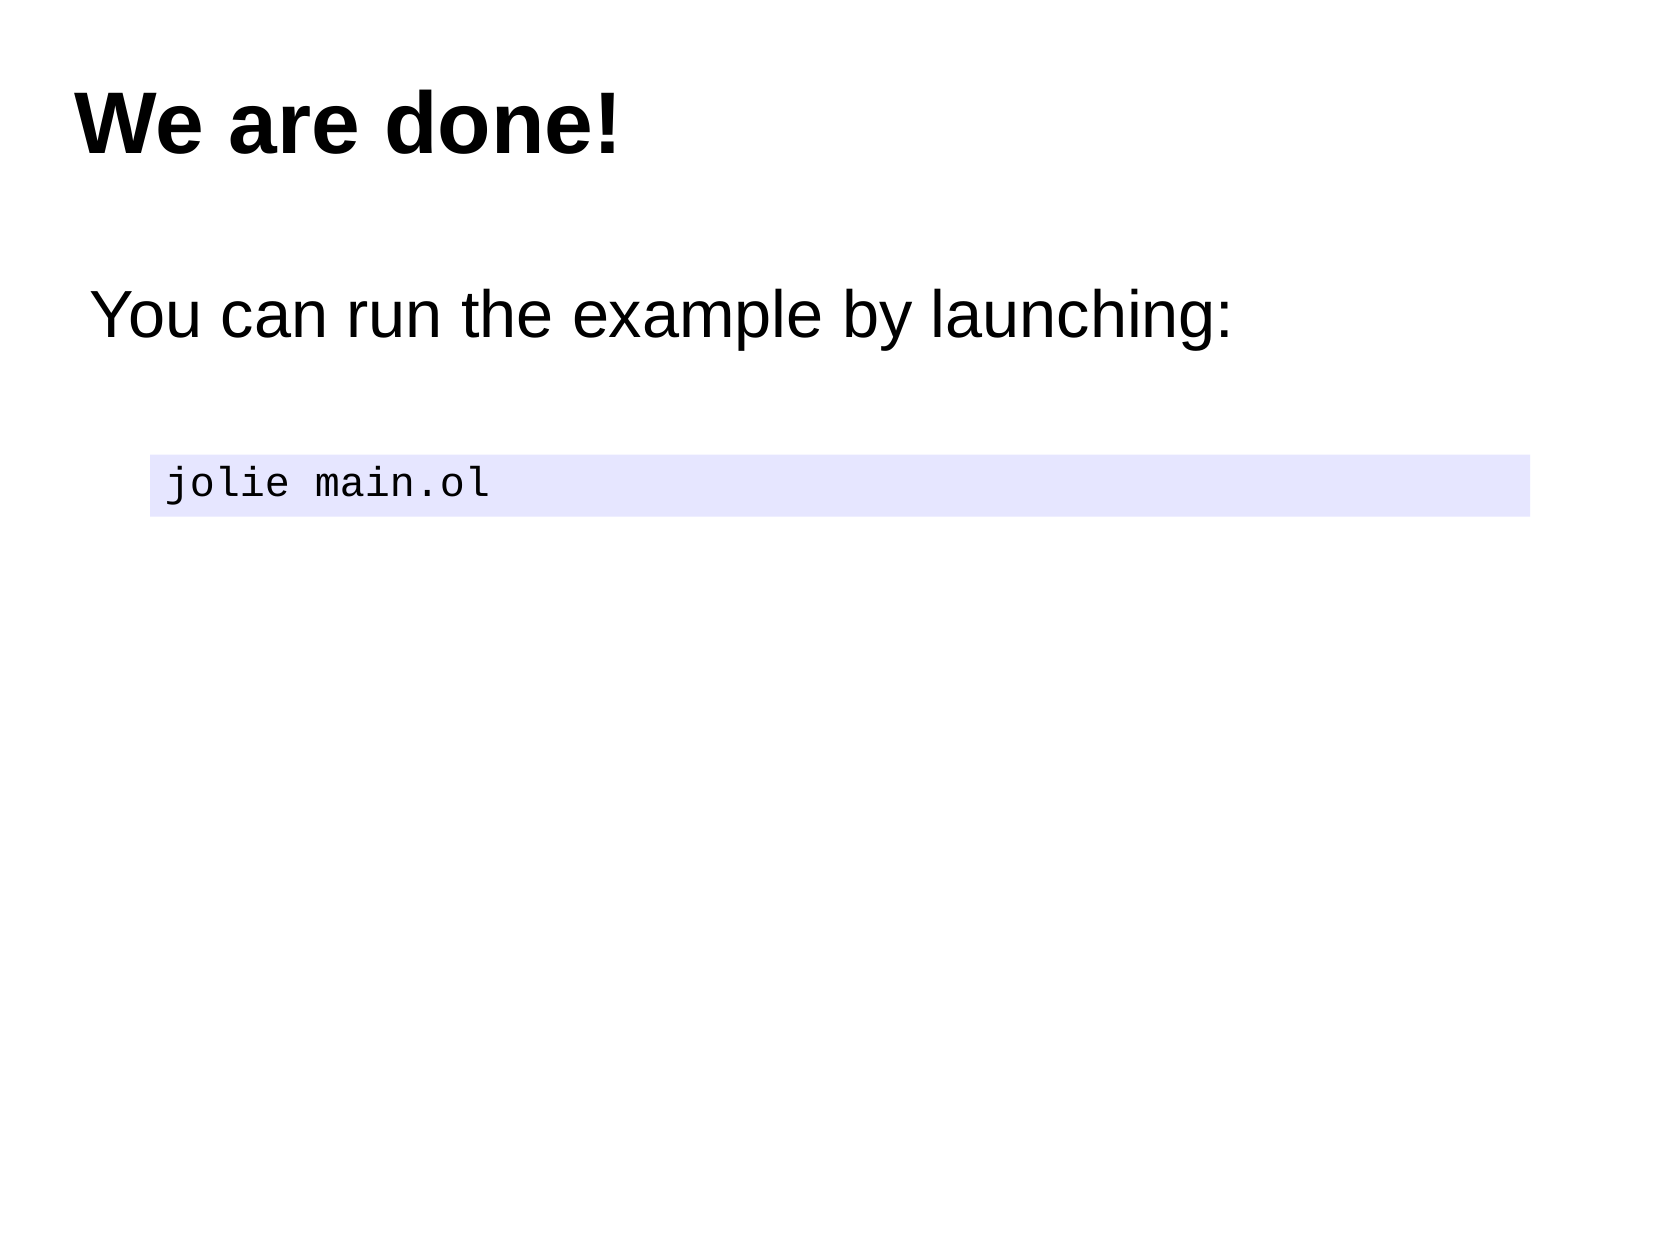

We are done!
You can run the example by launching:
jolie main.ol